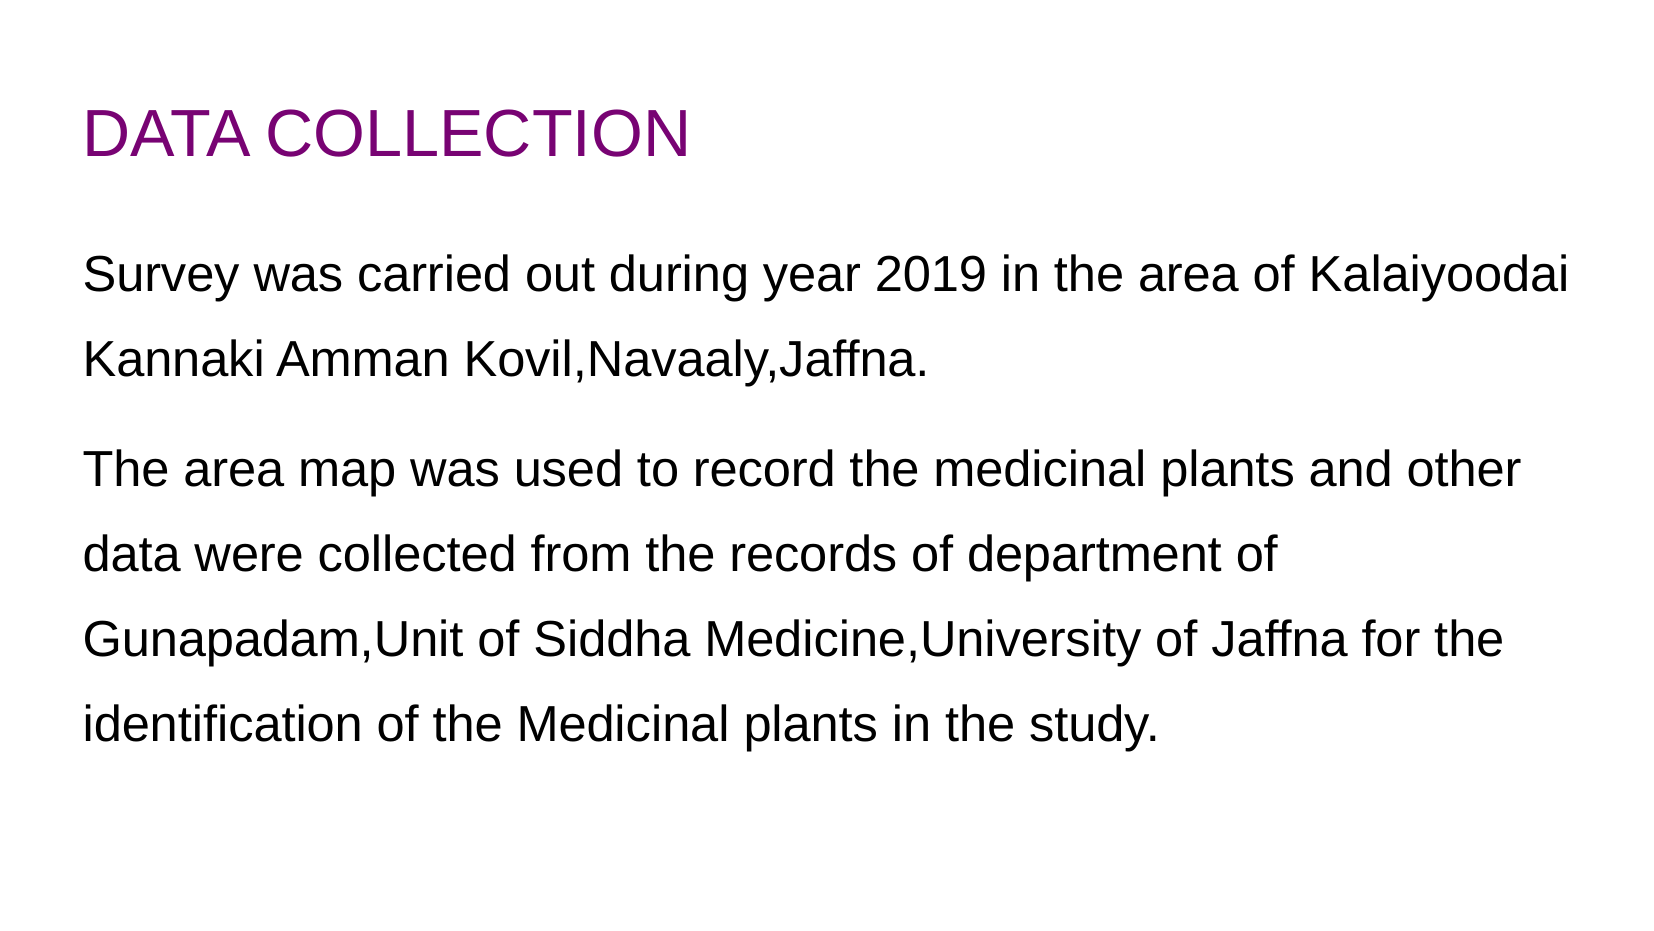

# DATA COLLECTION
Survey was carried out during year 2019 in the area of Kalaiyoodai Kannaki Amman Kovil,Navaaly,Jaffna.
The area map was used to record the medicinal plants and other data were collected from the records of department of Gunapadam,Unit of Siddha Medicine,University of Jaffna for the identification of the Medicinal plants in the study.